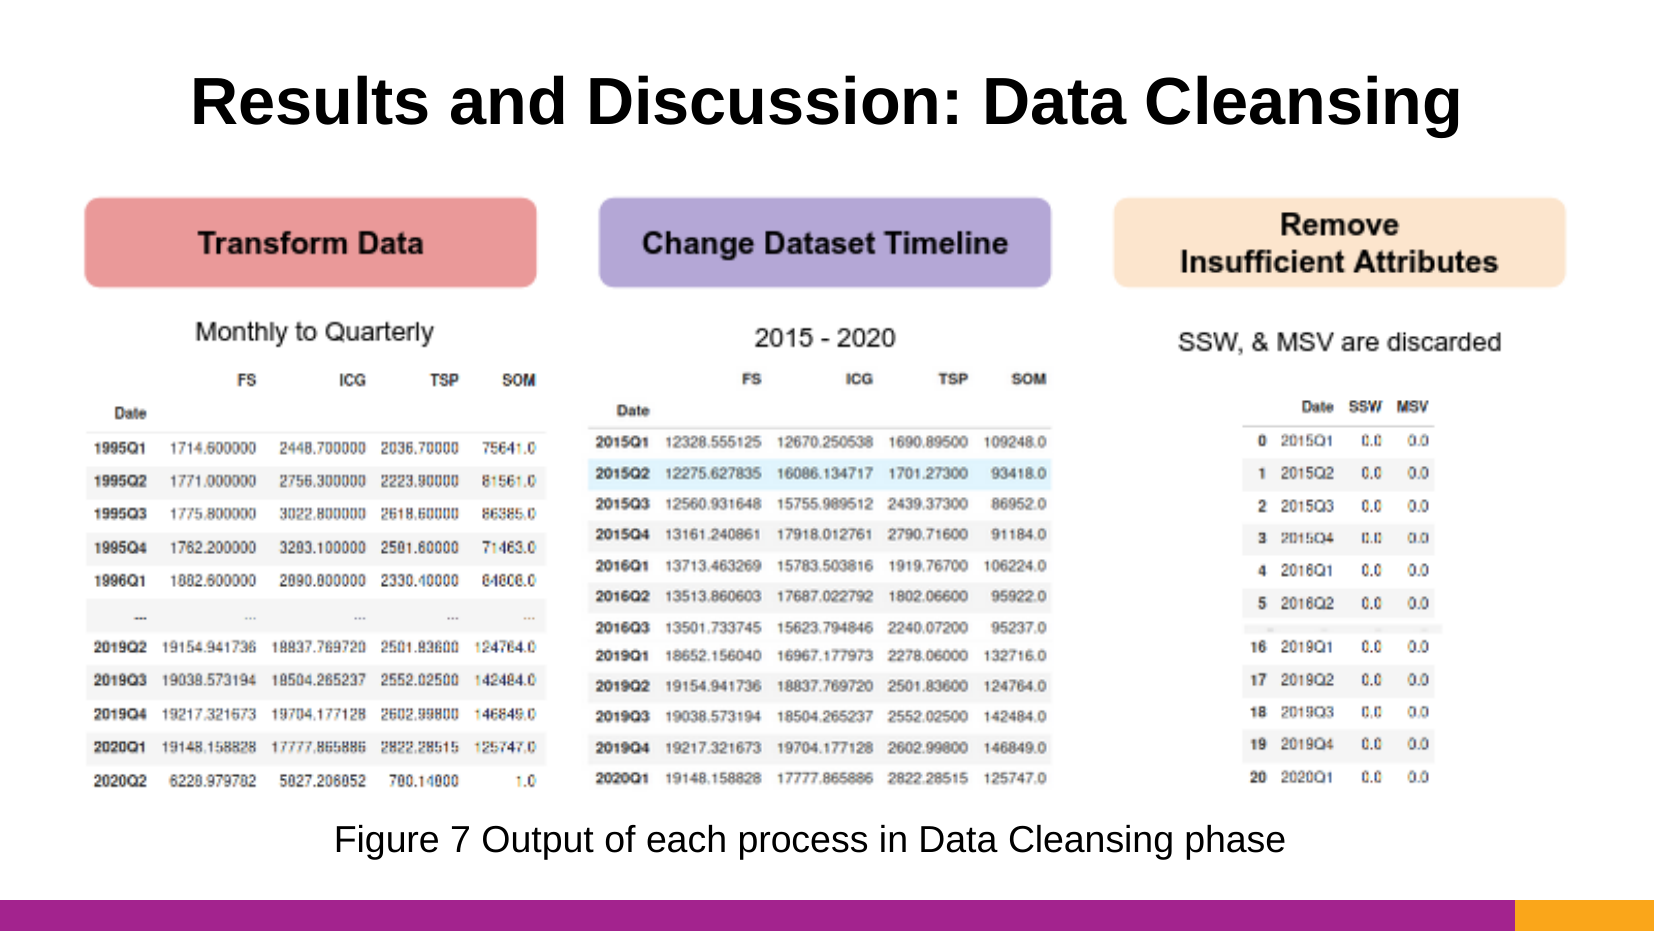

Results and Discussion: Data Cleansing
Figure 7 Output of each process in Data Cleansing phase